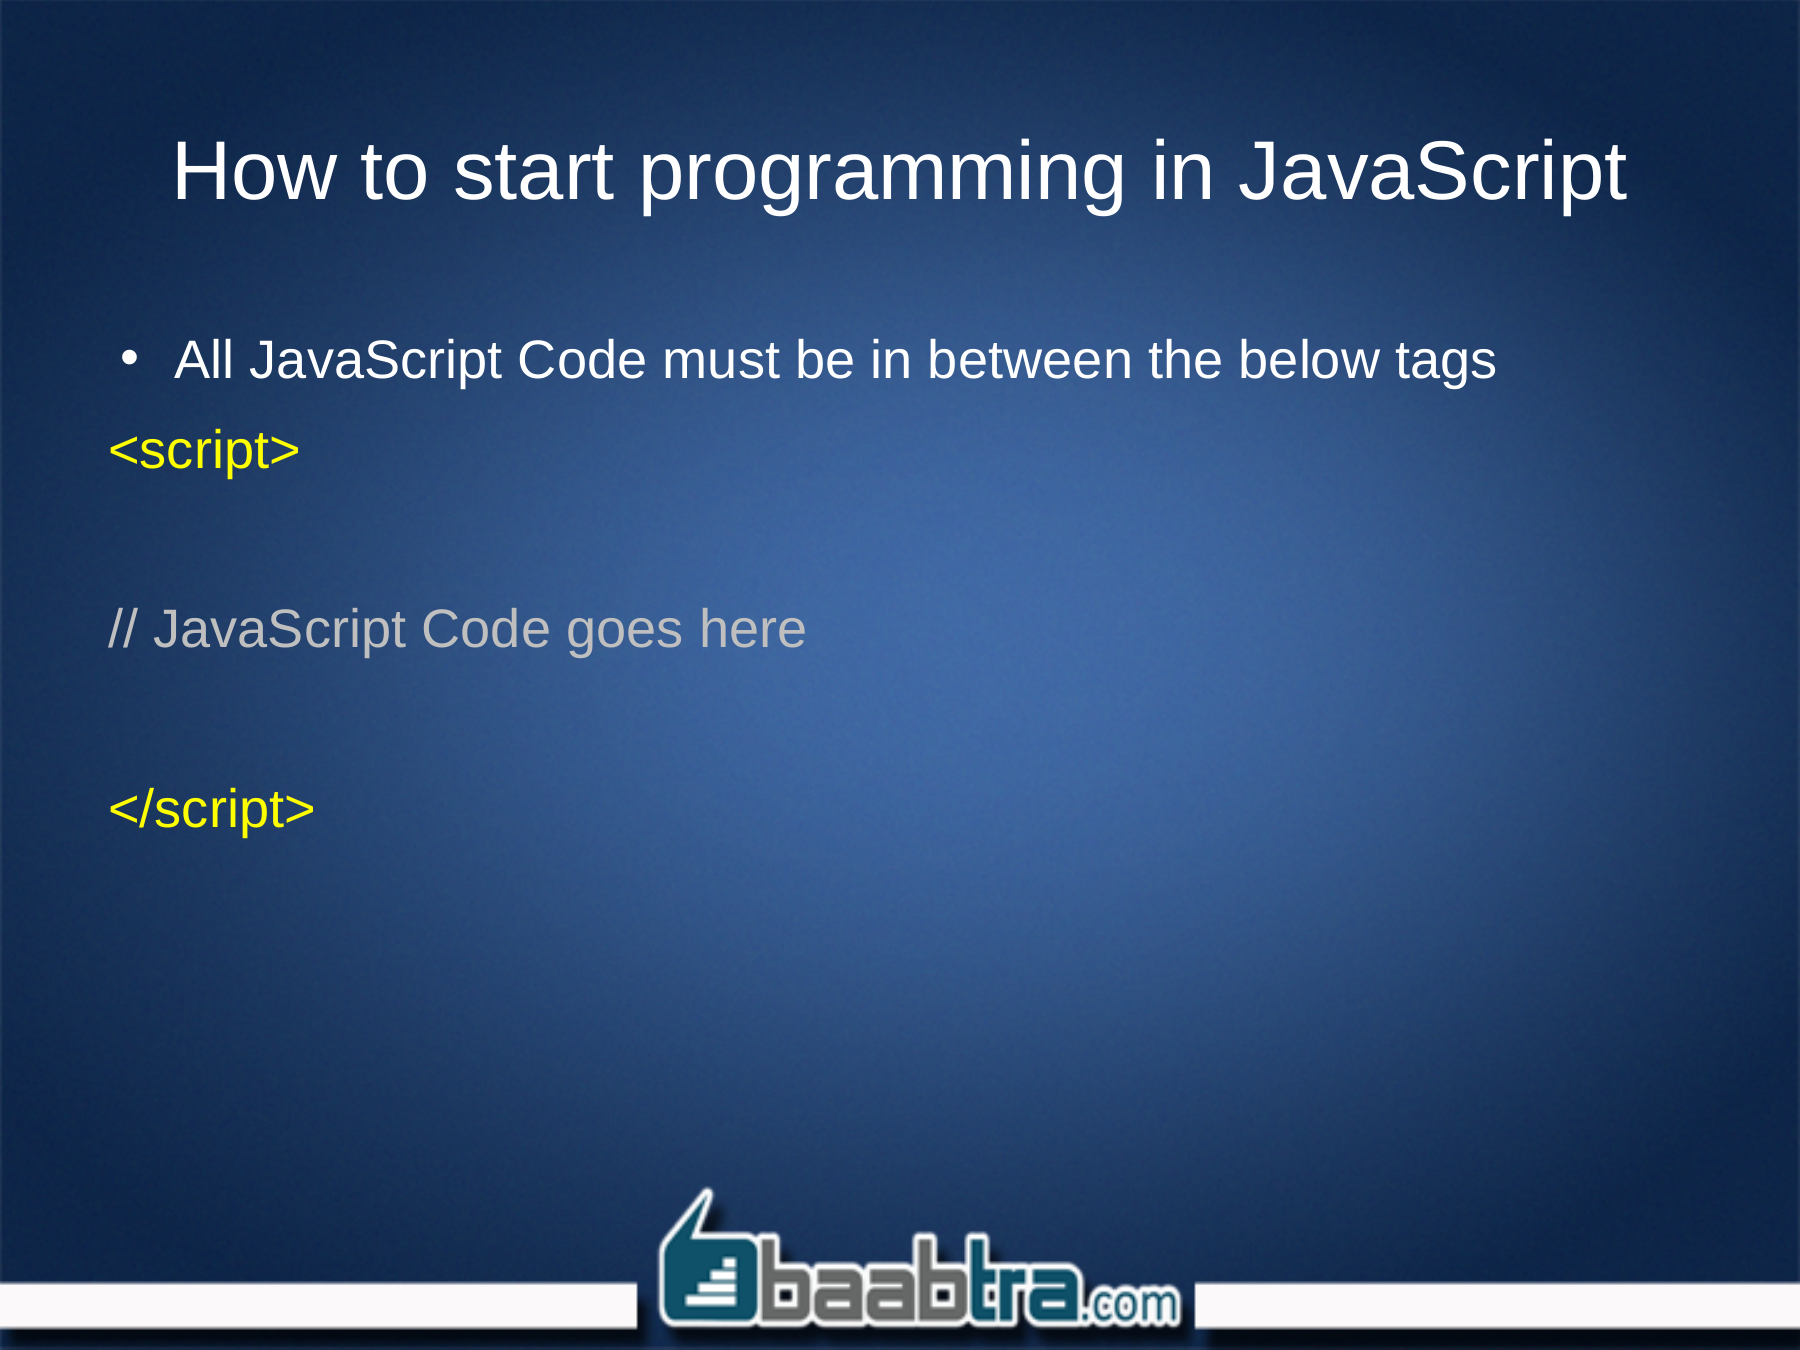

# How to start programming in JavaScript
All JavaScript Code must be in between the below tags
<script>
// JavaScript Code goes here
</script>